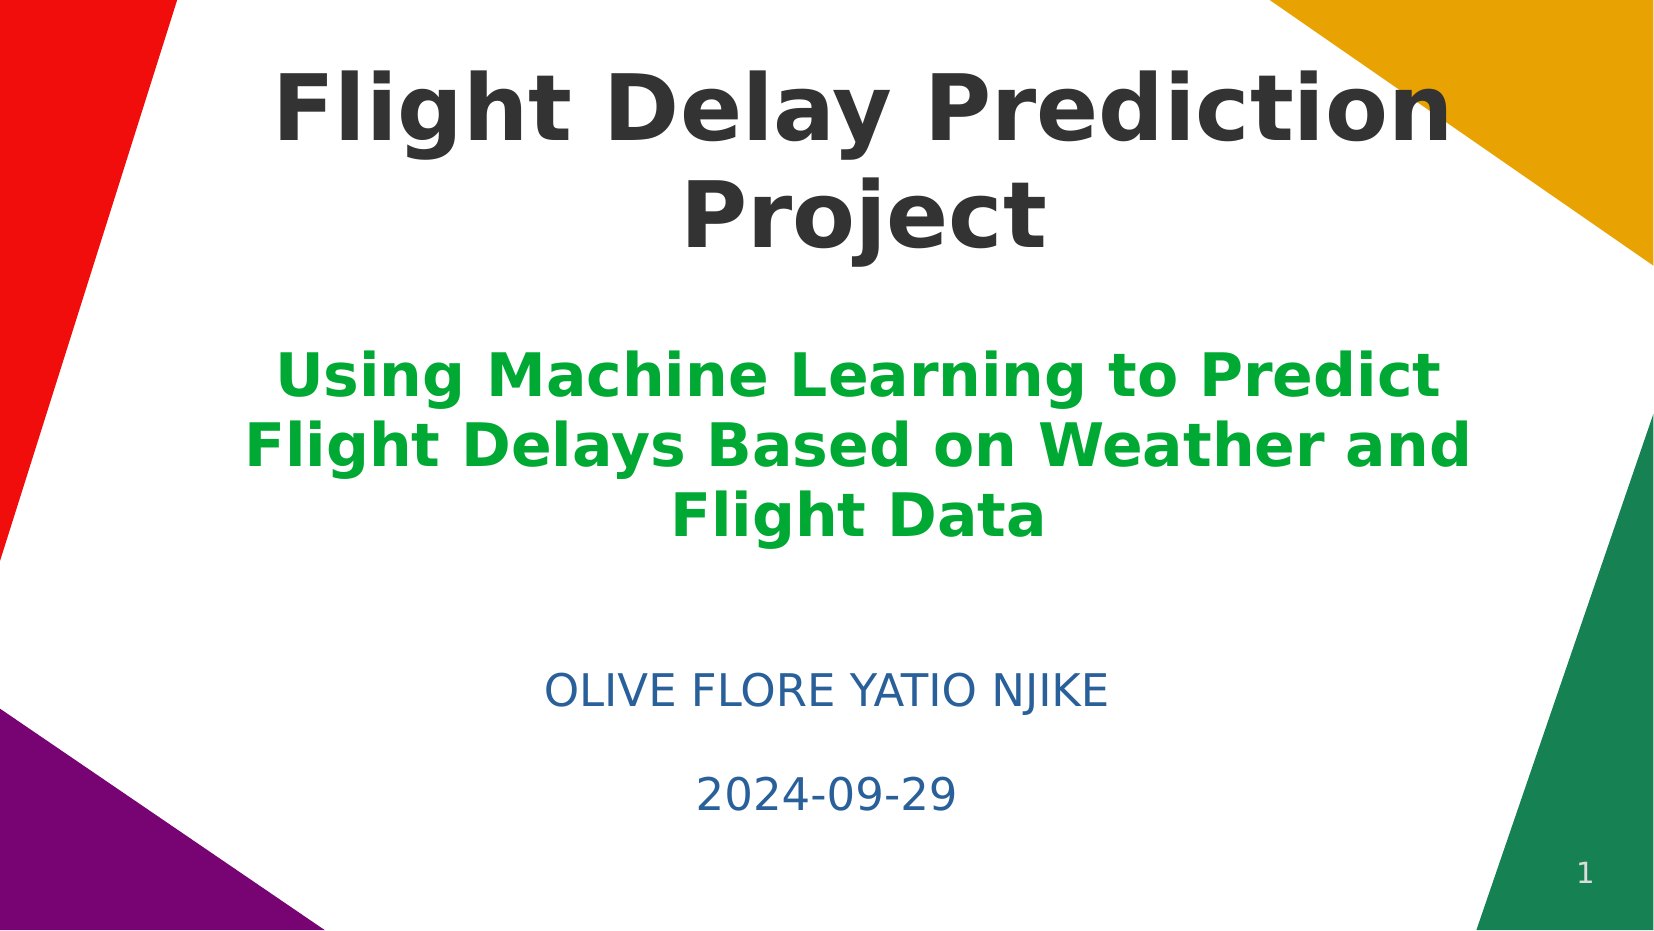

# Flight Delay Prediction Project
Using Machine Learning to Predict Flight Delays Based on Weather and Flight Data
OLIVE FLORE YATIO NJIKE
2024-09-29
1